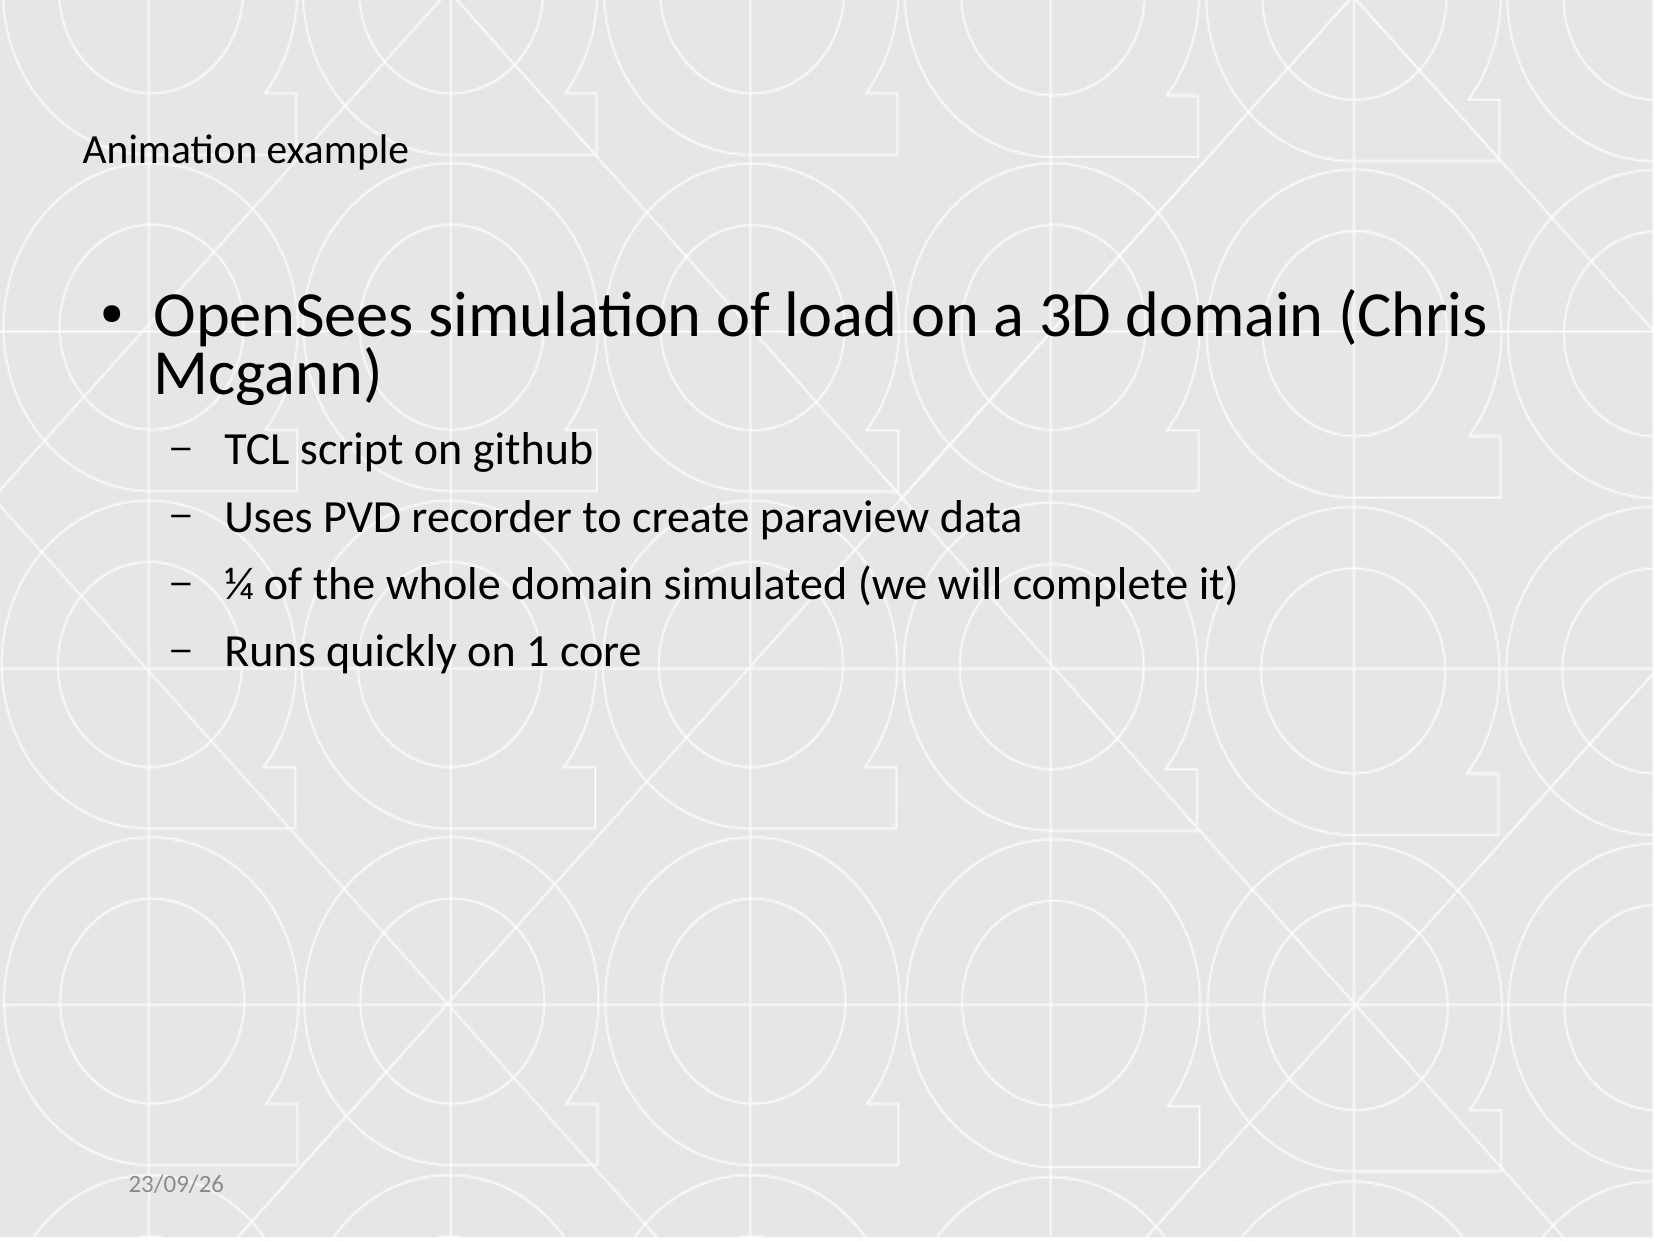

# Animation example
OpenSees simulation of load on a 3D domain (Chris Mcgann)
TCL script on github
Uses PVD recorder to create paraview data
¼ of the whole domain simulated (we will complete it)
Runs quickly on 1 core